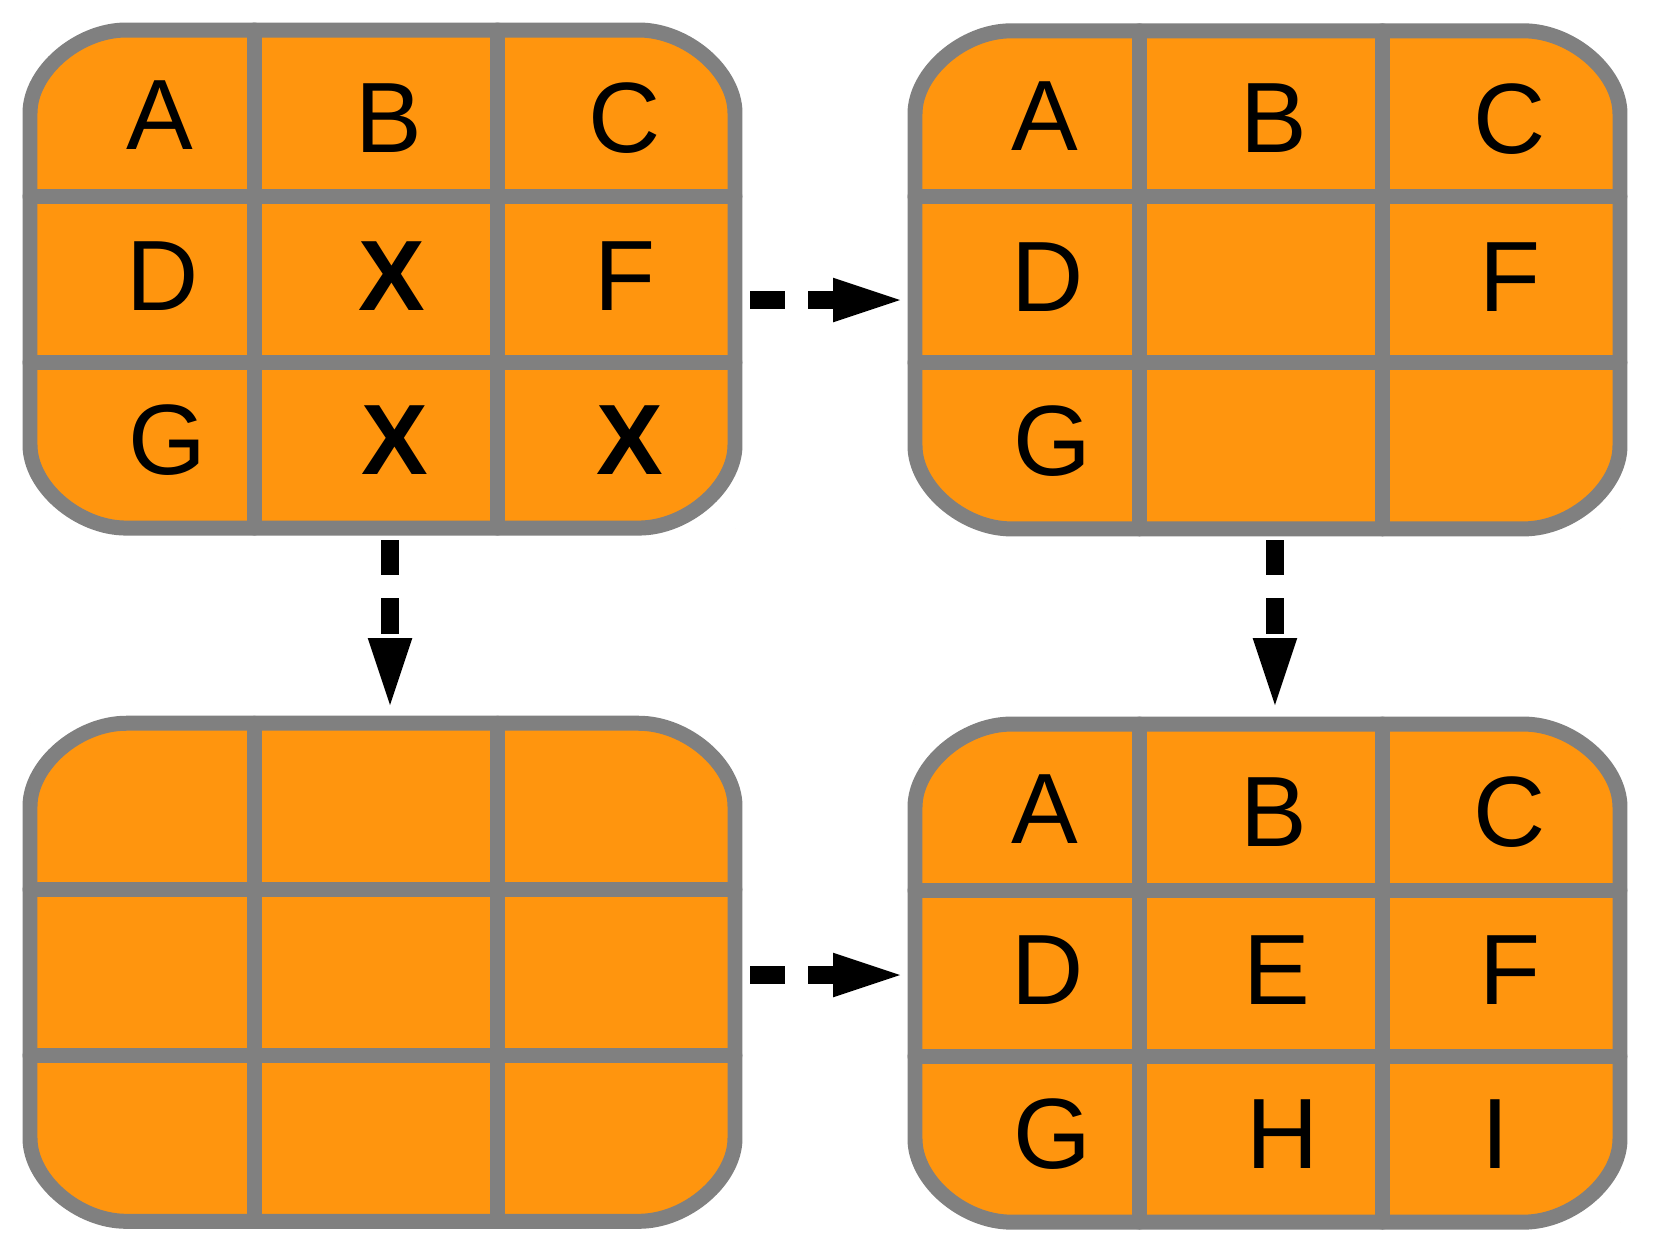

A
B
C
D
X
F
G
X
X
A
B
C
D
F
G
A
B
C
D
E
F
G
H
I